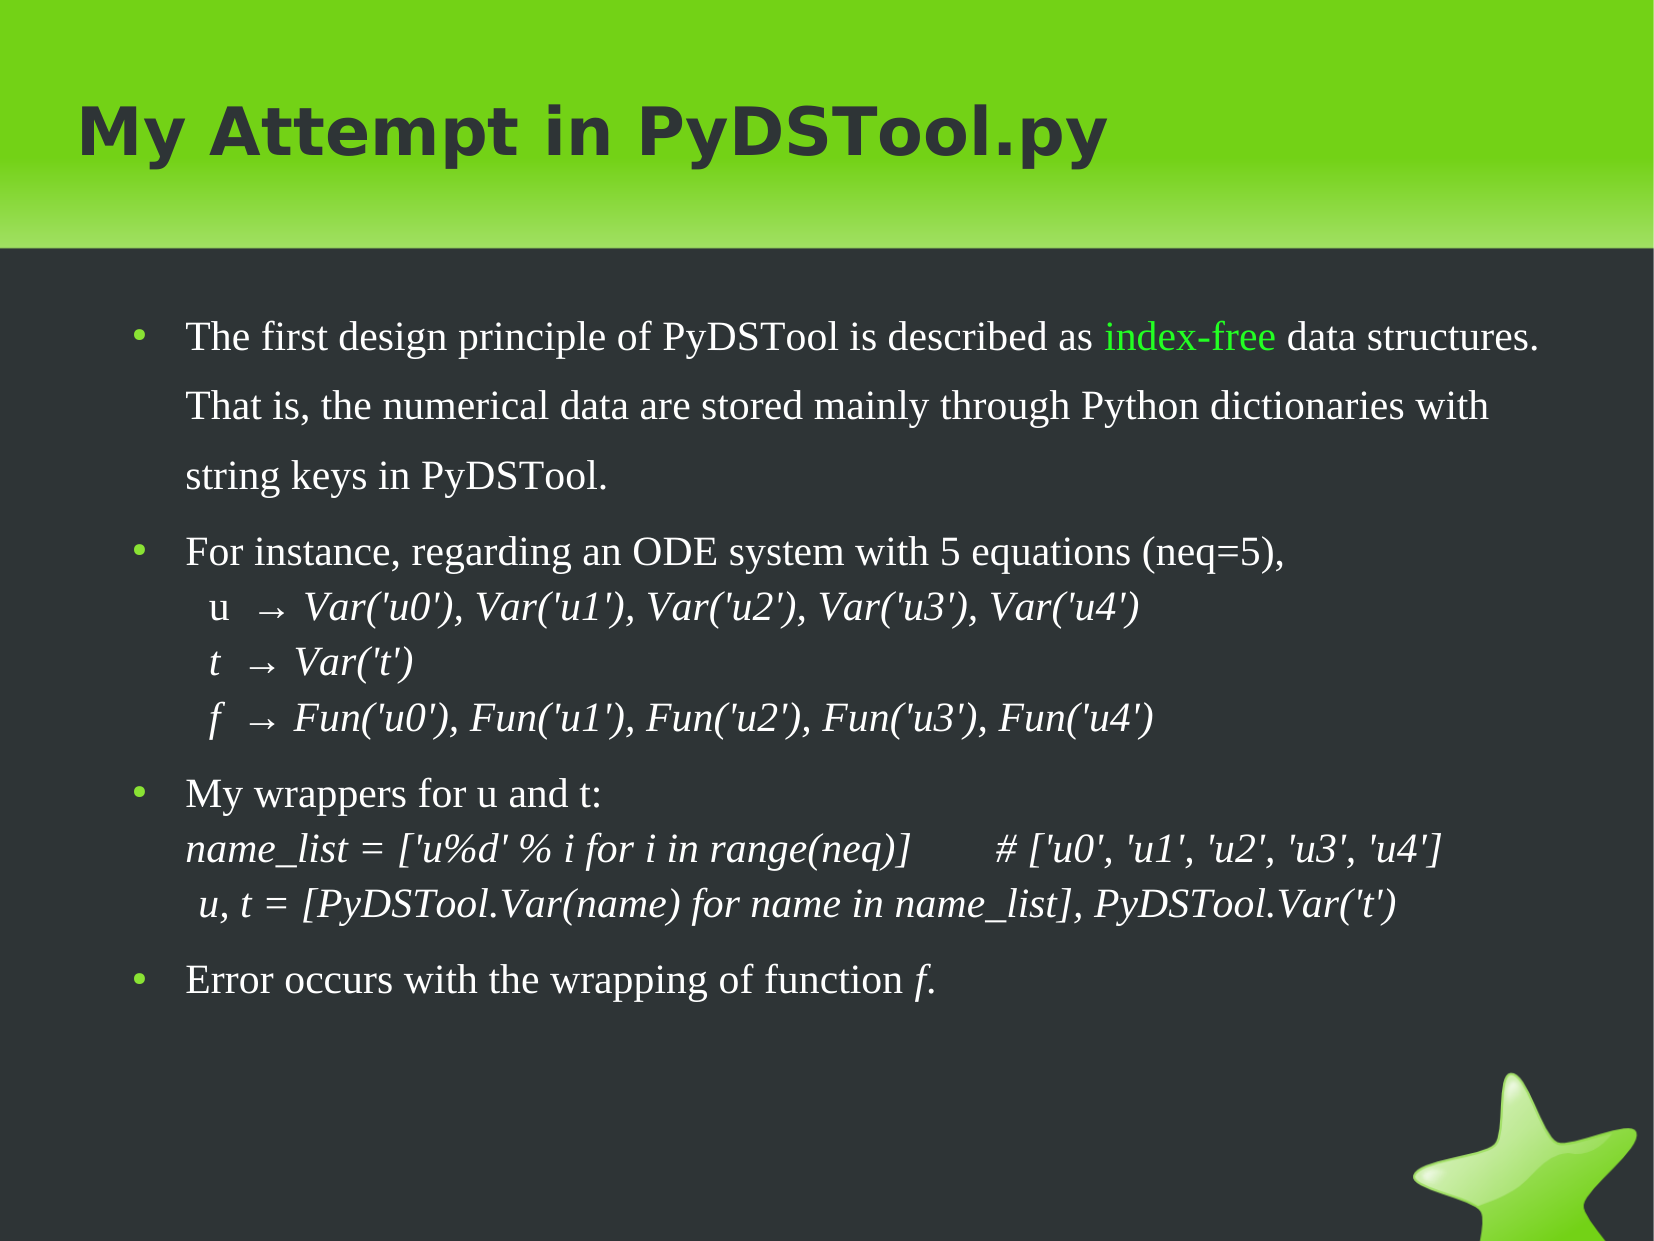

# My Attempt in PyDSTool.py
The first design principle of PyDSTool is described as index-free data structures. That is, the numerical data are stored mainly through Python dictionaries with string keys in PyDSTool.
For instance, regarding an ODE system with 5 equations (neq=5),
 u → Var('u0'), Var('u1'), Var('u2'), Var('u3'), Var('u4')
 t → Var('t')
 f → Fun('u0'), Fun('u1'), Fun('u2'), Fun('u3'), Fun('u4')
My wrappers for u and t:
name_list = ['u%d' % i for i in range(neq)] # ['u0', 'u1', 'u2', 'u3', 'u4']
 u, t = [PyDSTool.Var(name) for name in name_list], PyDSTool.Var('t')
Error occurs with the wrapping of function f.